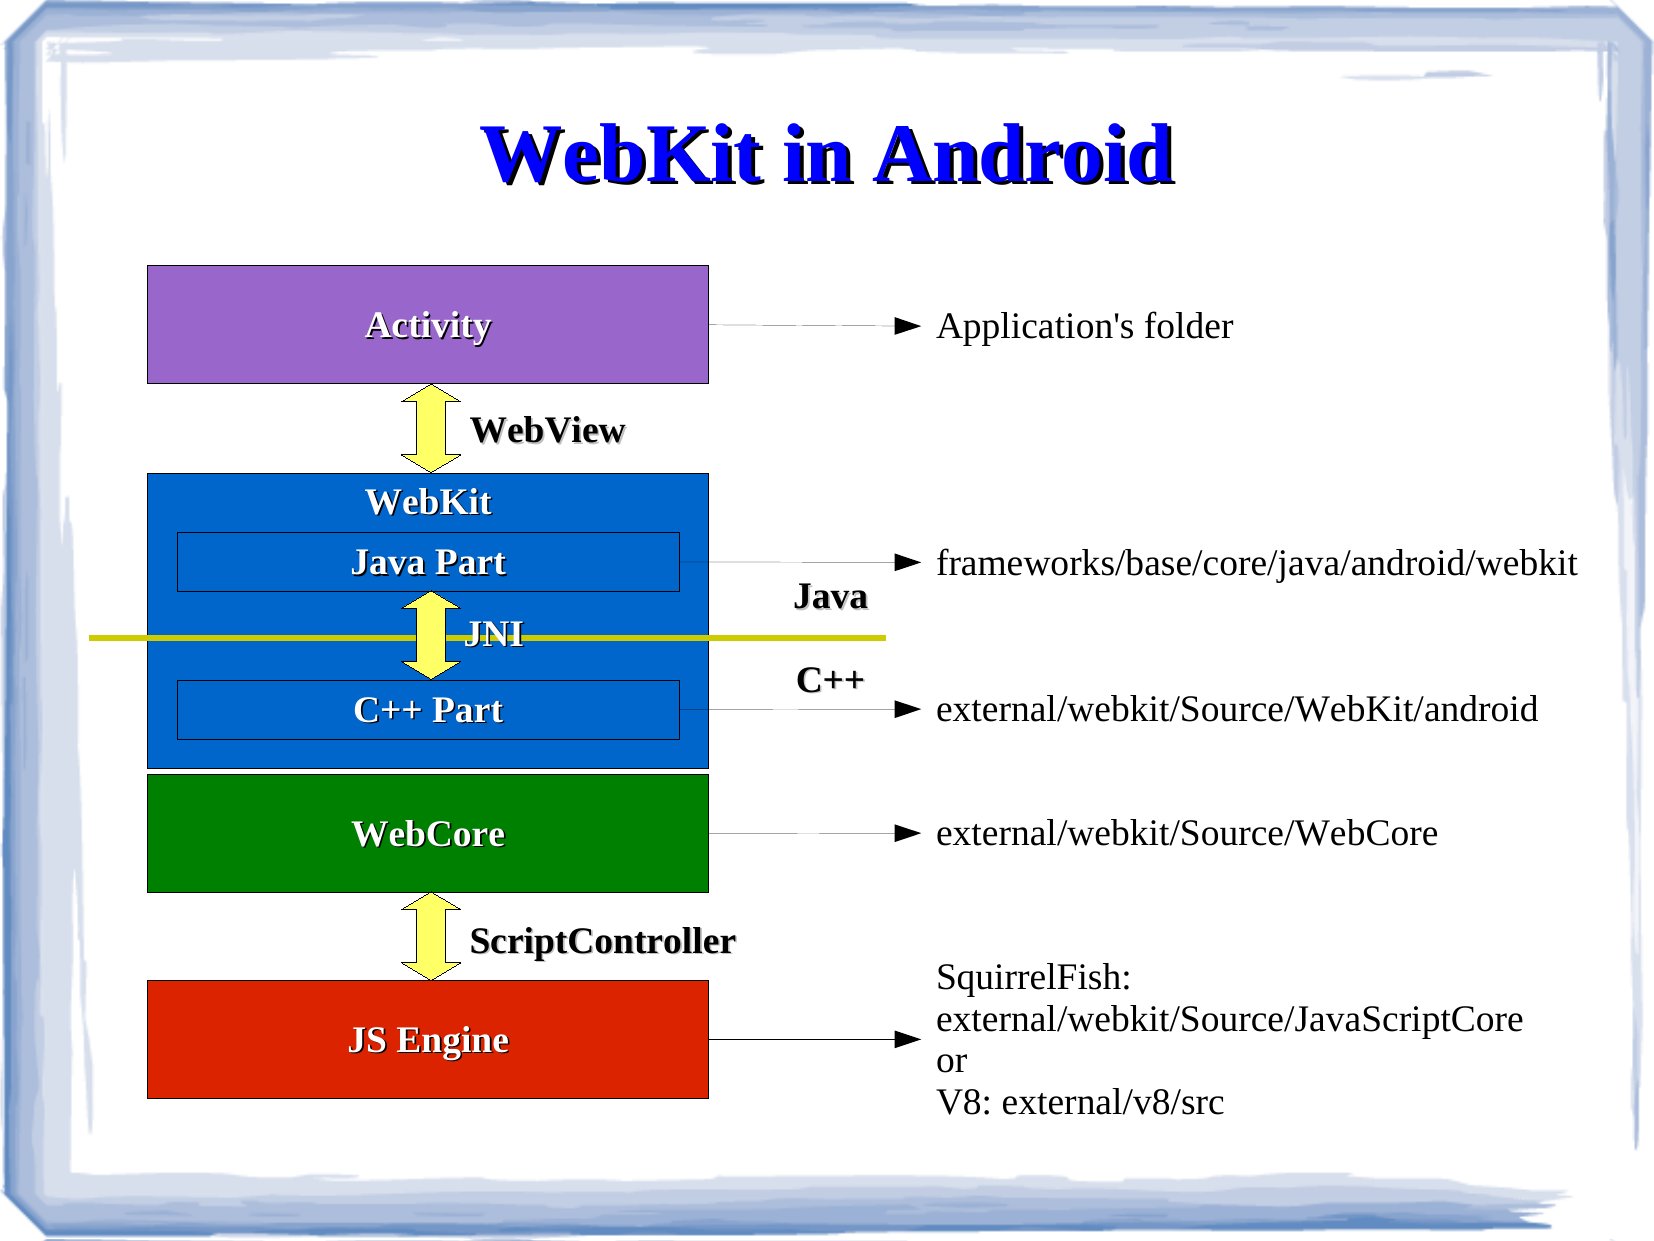

# WebKit in Android
Activity
Application's folder
WebView
WebKit
Java Part
frameworks/base/core/java/android/webkit
JNI
Java
C++
C++ Part
external/webkit/Source/WebKit/android
WebCore
external/webkit/Source/WebCore
ScriptController
SquirrelFish:
external/webkit/Source/JavaScriptCore
or
V8: external/v8/src
JS Engine